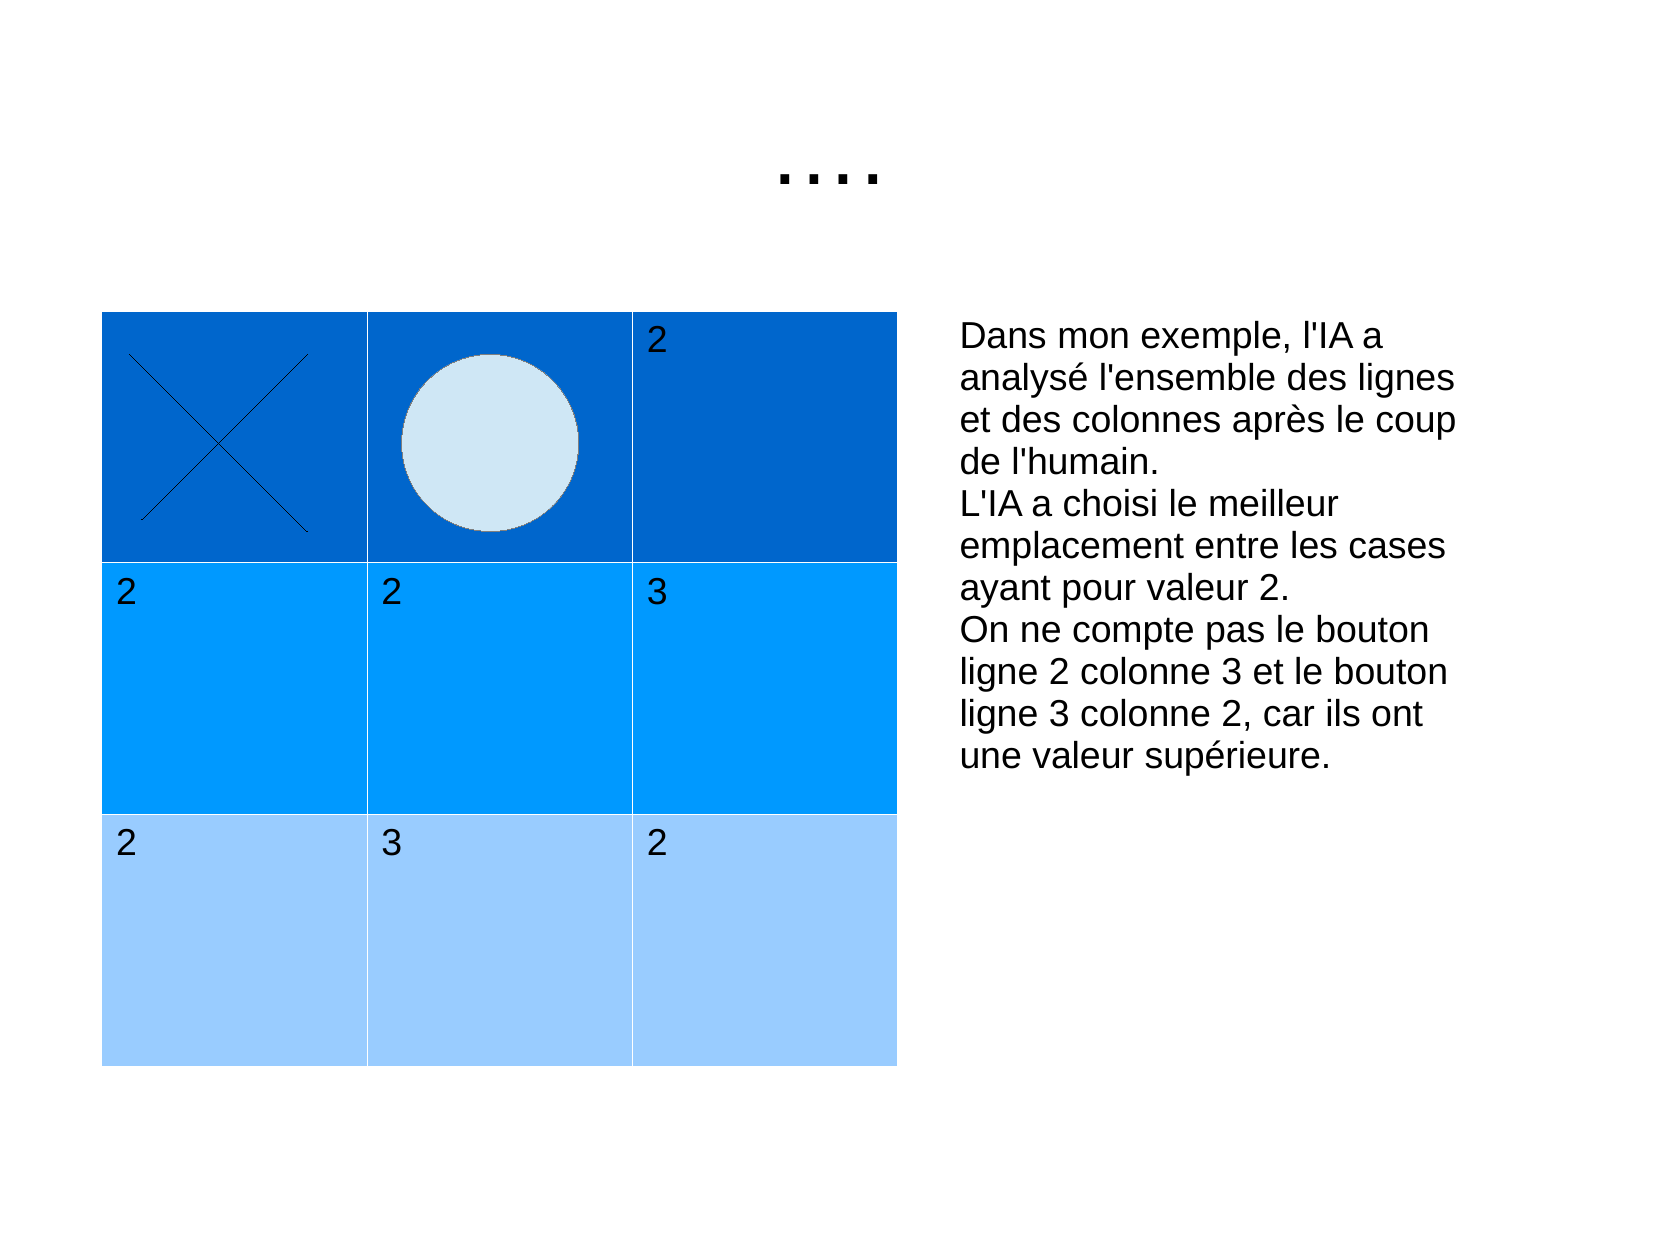

# ….
Dans mon exemple, l'IA a analysé l'ensemble des lignes et des colonnes après le coup de l'humain.
L'IA a choisi le meilleur emplacement entre les cases ayant pour valeur 2.
On ne compte pas le bouton ligne 2 colonne 3 et le bouton ligne 3 colonne 2, car ils ont une valeur supérieure.
| | | 2 |
| --- | --- | --- |
| 2 | 2 | 3 |
| 2 | 3 | 2 |